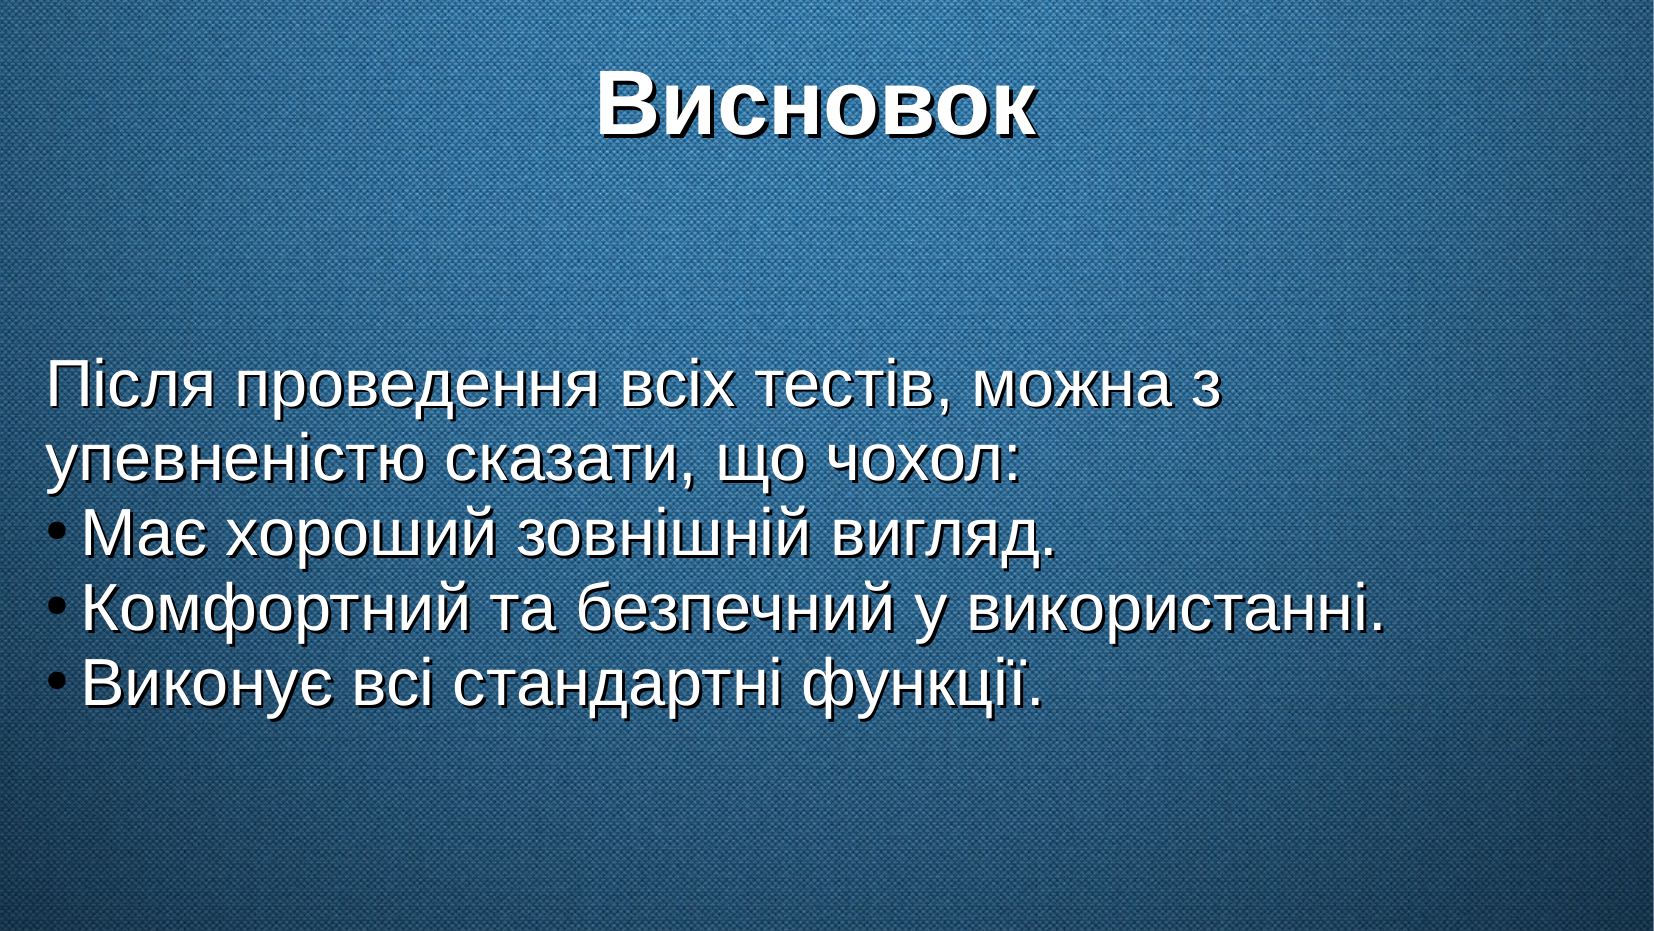

# Висновок
Після проведення всіх тестів, можна з упевненістю сказати, що чохол:
Має хороший зовнішній вигляд.
Комфортний та безпечний у використанні.
Виконує всі стандартні функції.